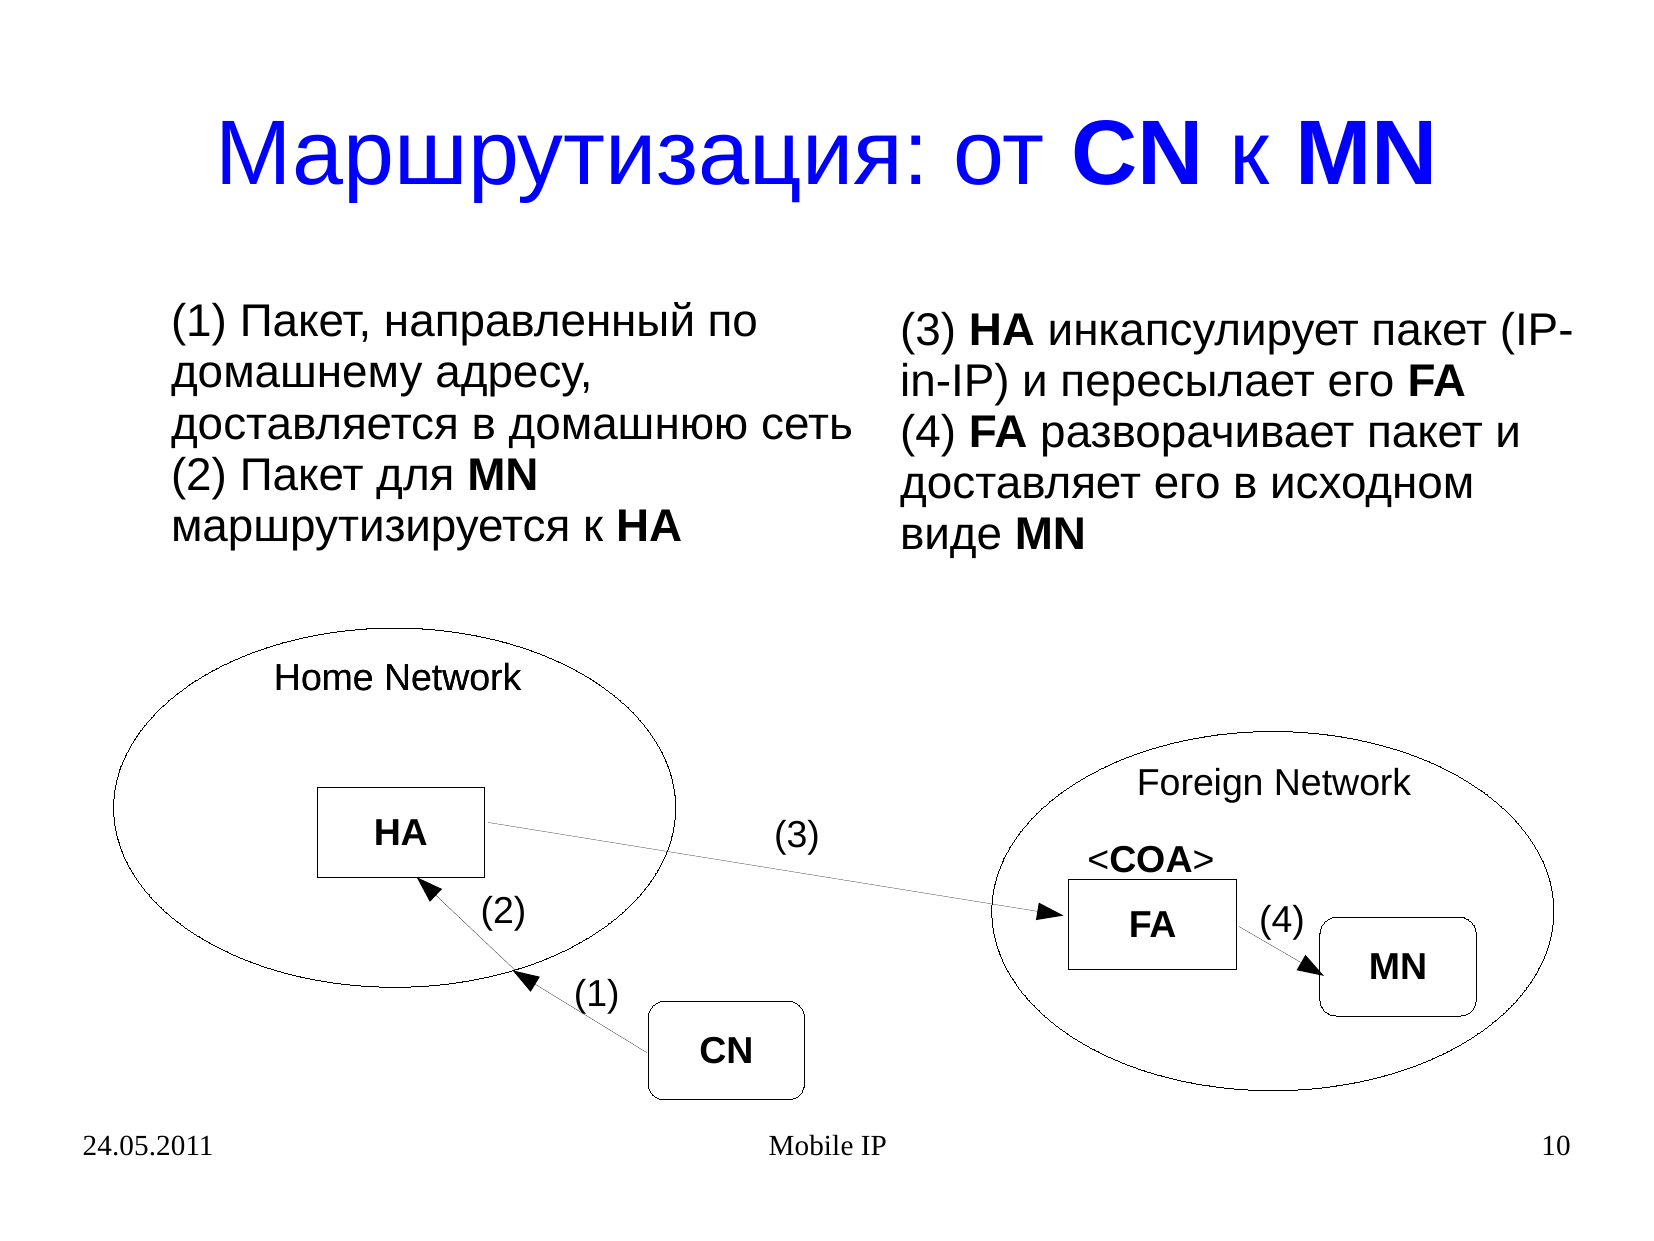

# Маршрутизация: от CN к MN
(1) Пакет, направленный по домашнему адресу, доставляется в домашнюю сеть
(2) Пакет для MN маршрутизируется к HA
(3) HA инкапсулирует пакет (IP-in-IP) и пересылает его FA
(4) FA разворачивает пакет и доставляет его в исходном виде MN
Home Network
Home Network
Foreign Network
HA
(3)
<COA>
FA
(2)
(4)
MN
(1)
CN
24.05.2011
Mobile IP
10